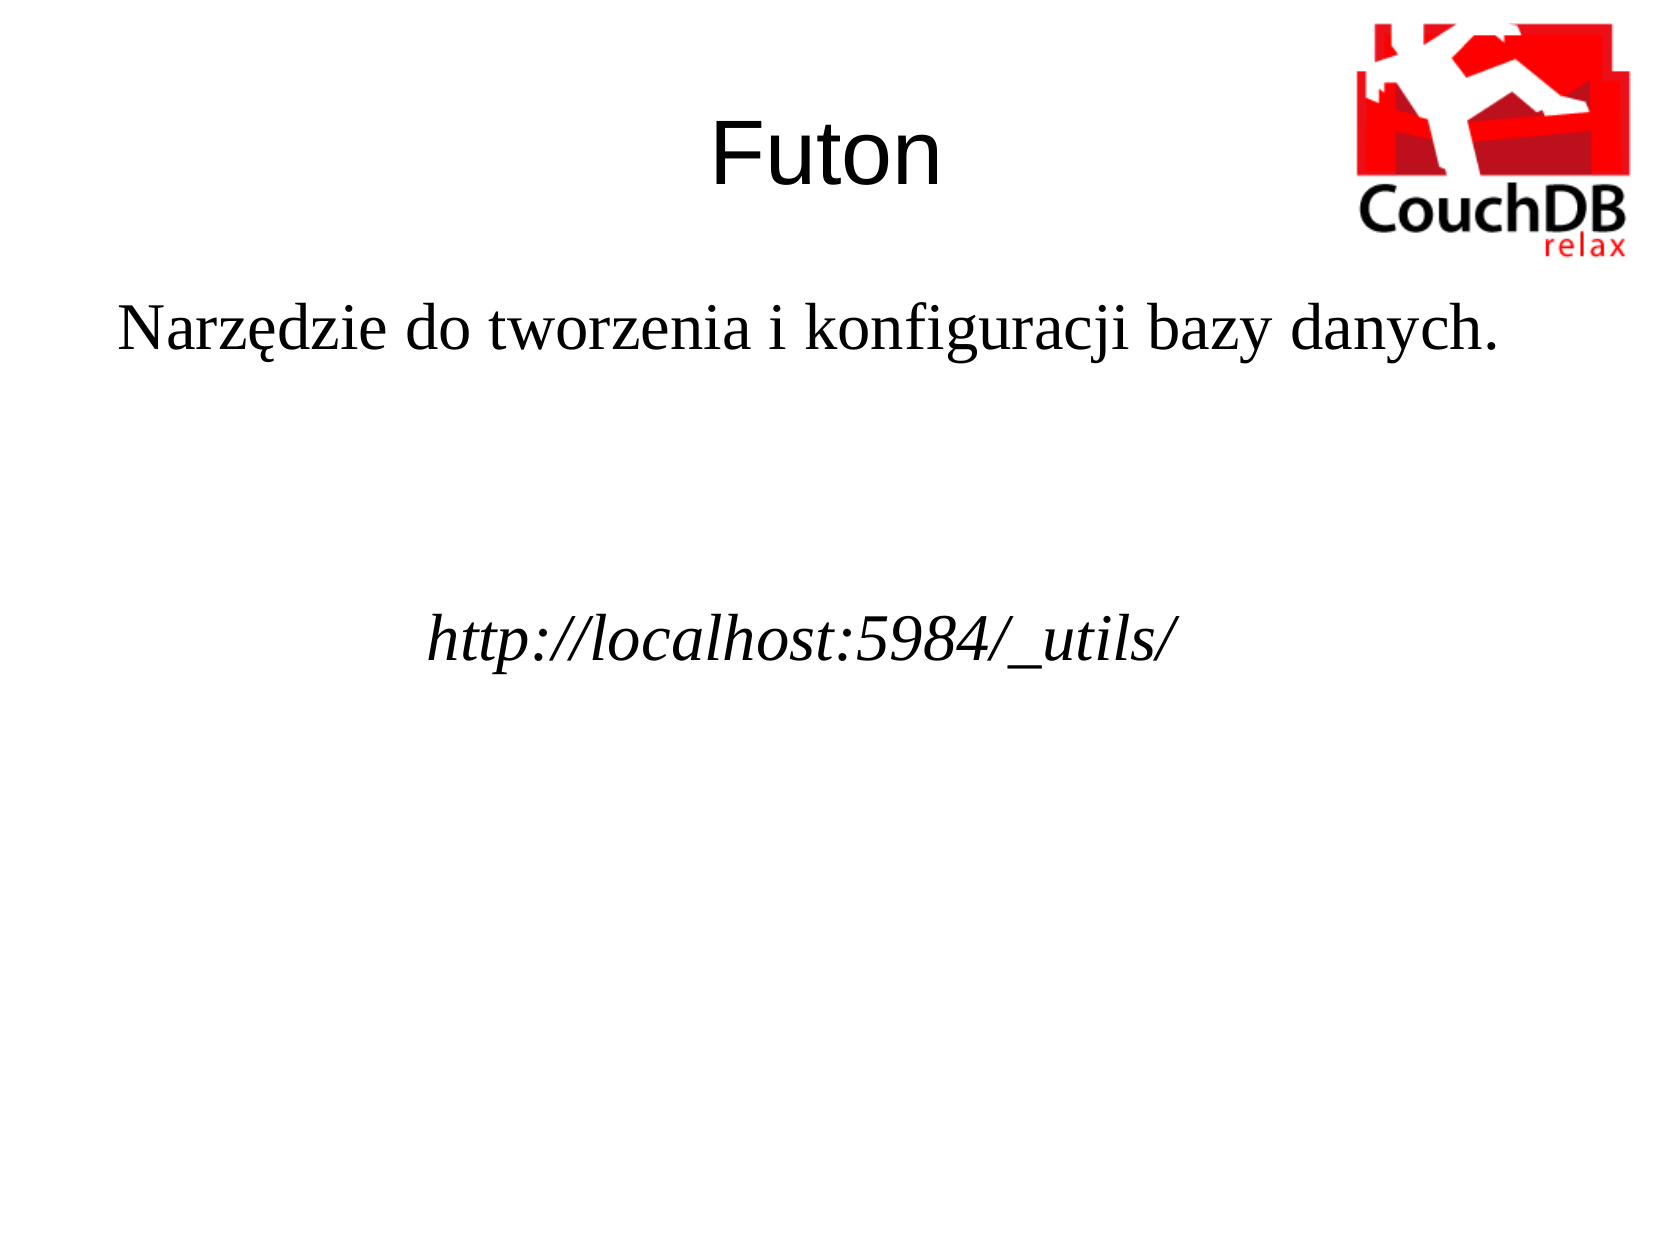

# Futon
Narzędzie do tworzenia i konfiguracji bazy danych.
 http://localhost:5984/_utils/